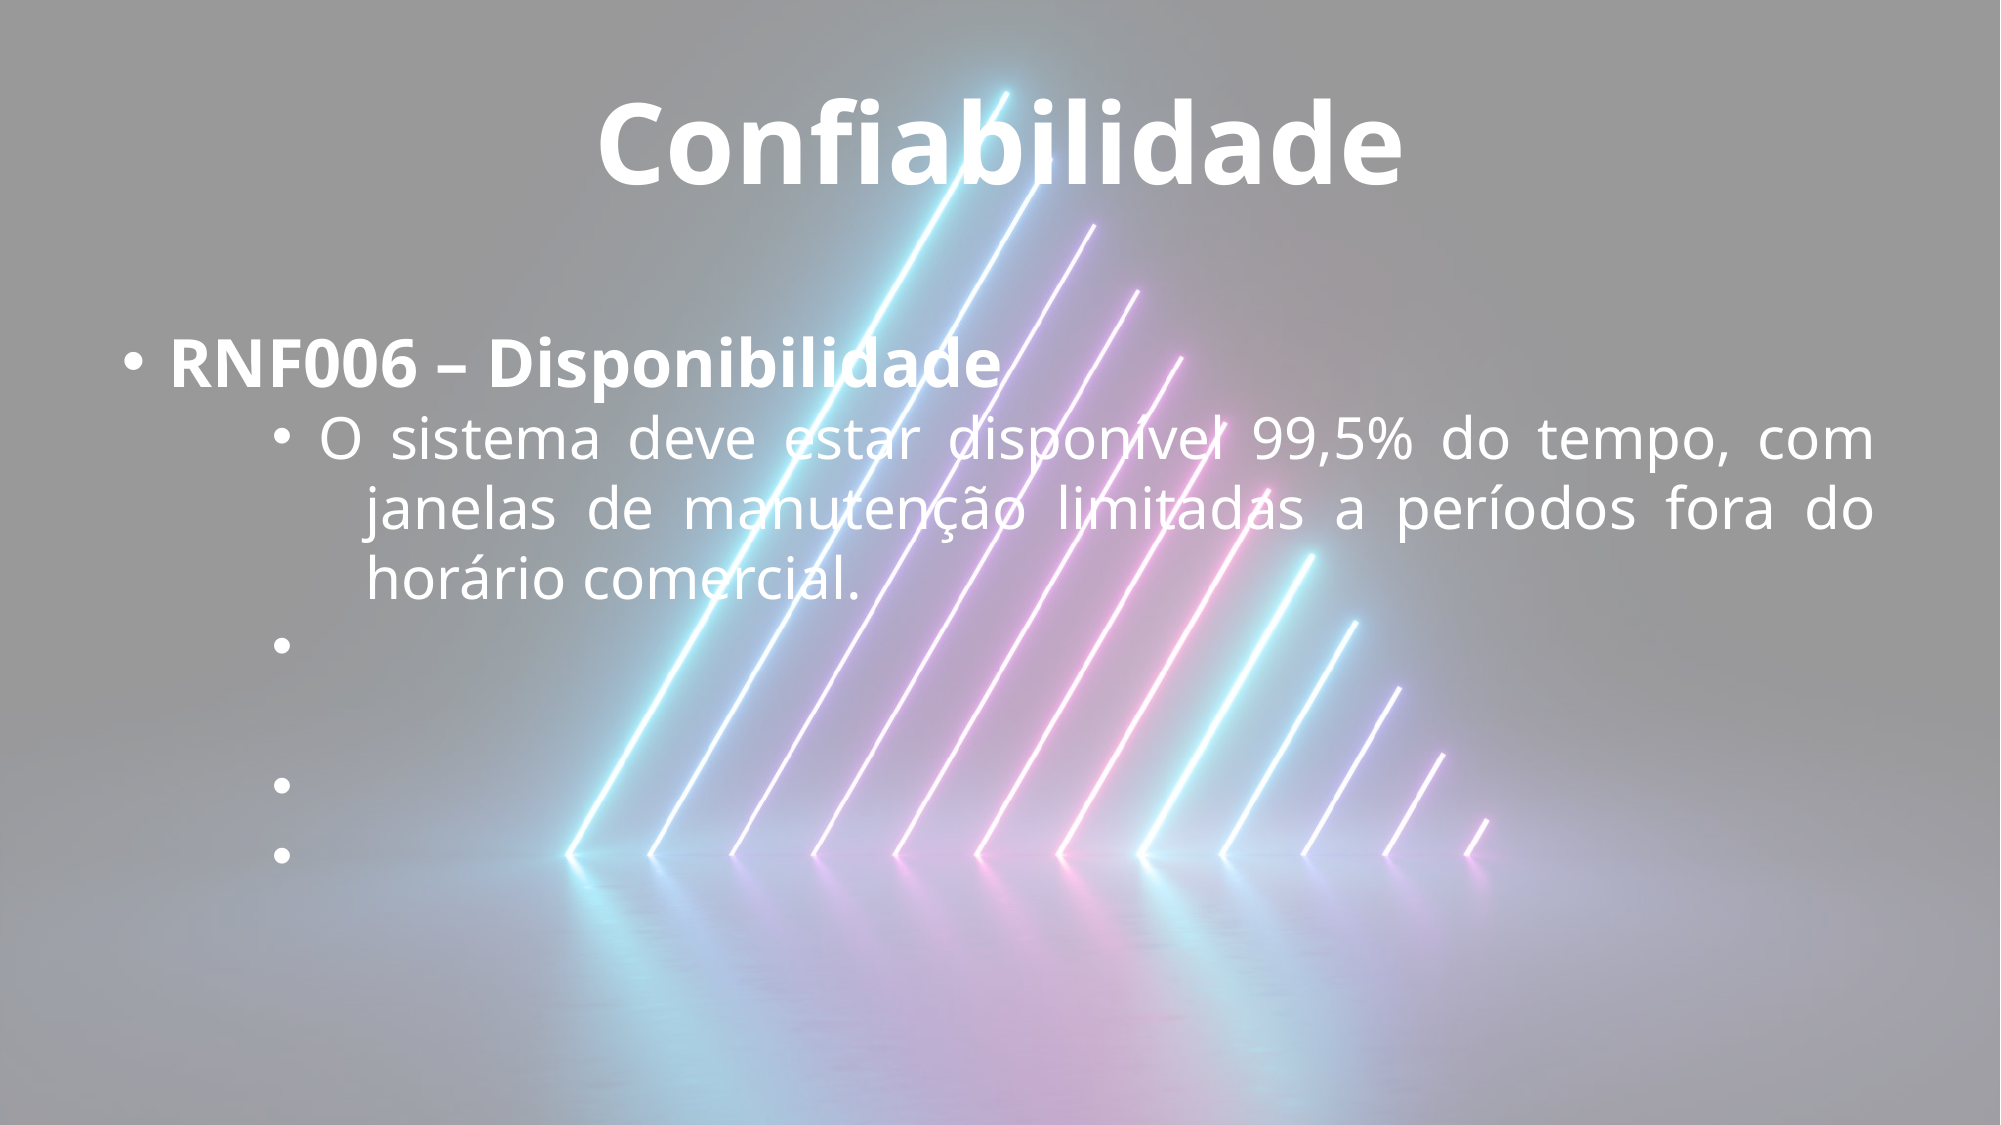

Confiabilidade
RNF006 – Disponibilidade
O sistema deve estar disponível 99,5% do tempo, com janelas de manutenção limitadas a períodos fora do horário comercial.